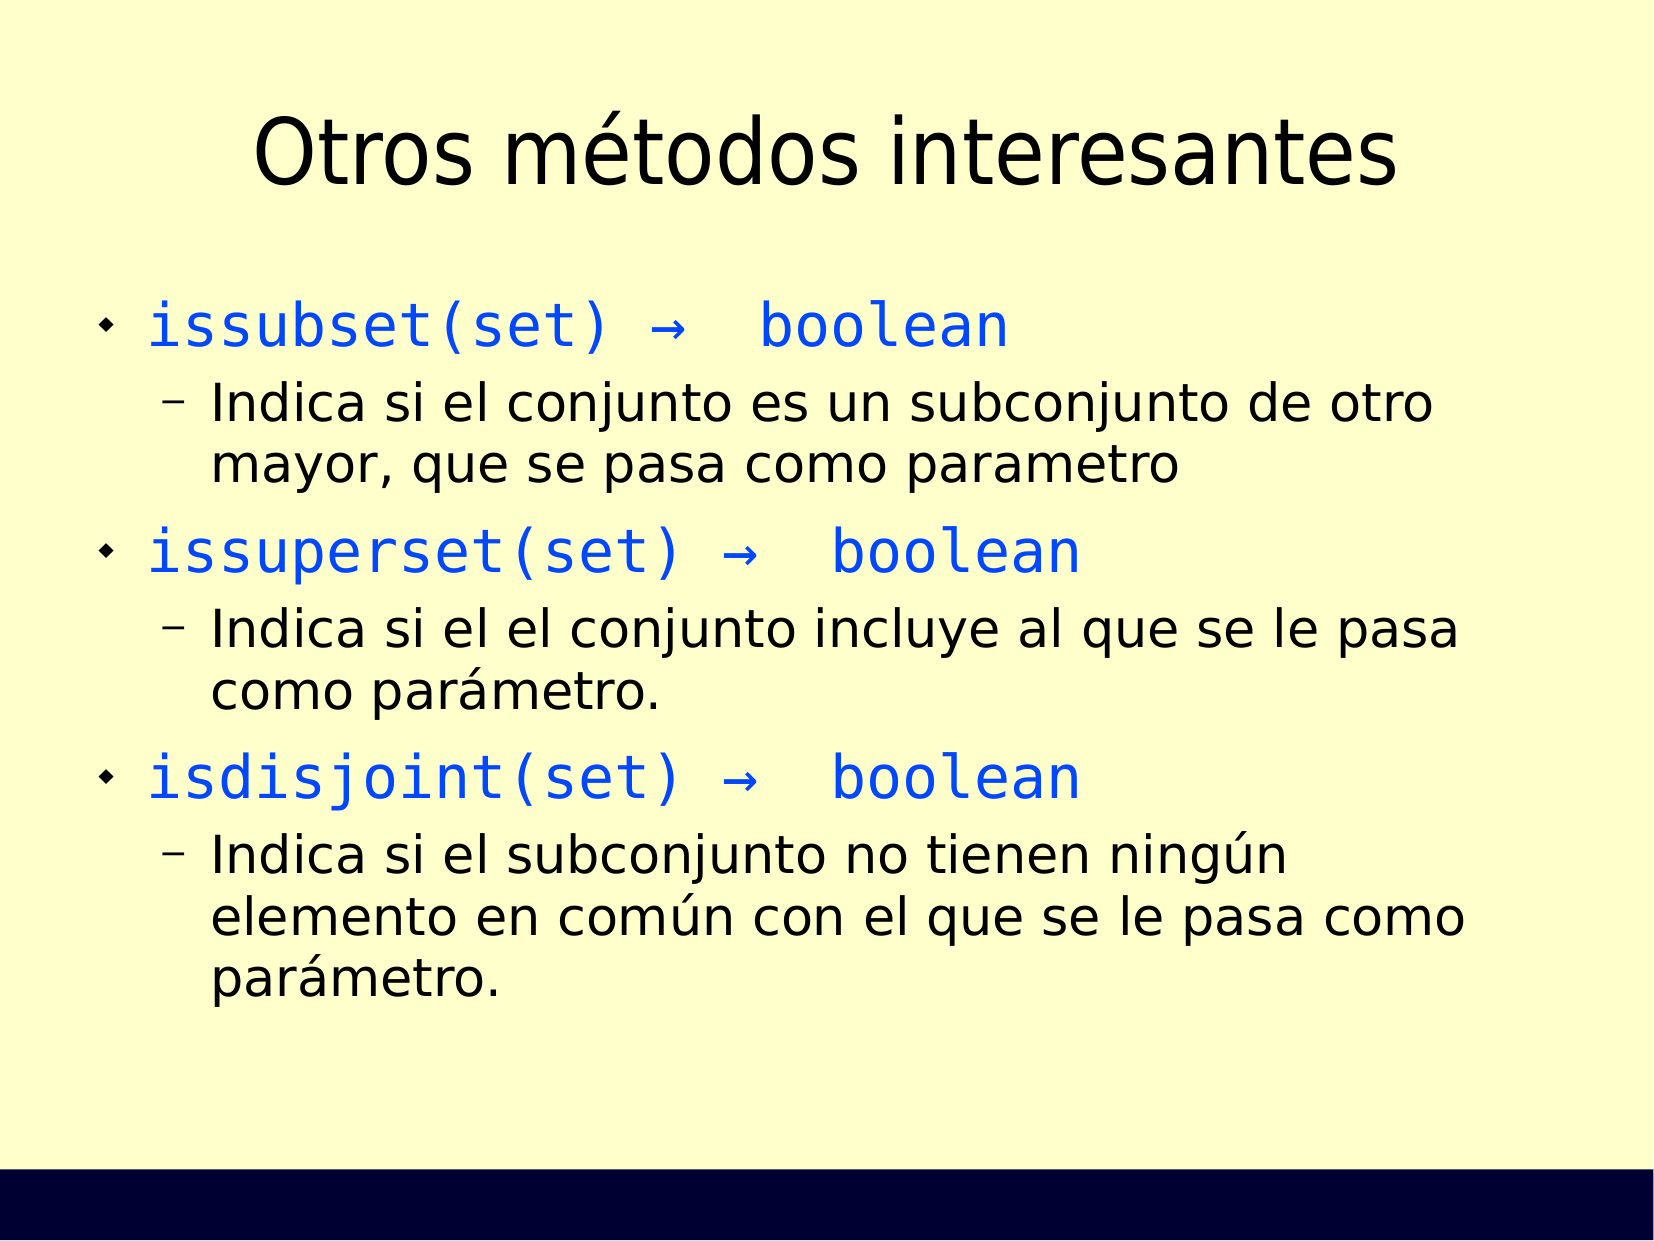

# Otros métodos interesantes
issubset(set) → boolean
Indica si el conjunto es un subconjunto de otro mayor, que se pasa como parametro
issuperset(set) → boolean
Indica si el el conjunto incluye al que se le pasa como parámetro.
isdisjoint(set) → boolean
Indica si el subconjunto no tienen ningún elemento en común con el que se le pasa como parámetro.